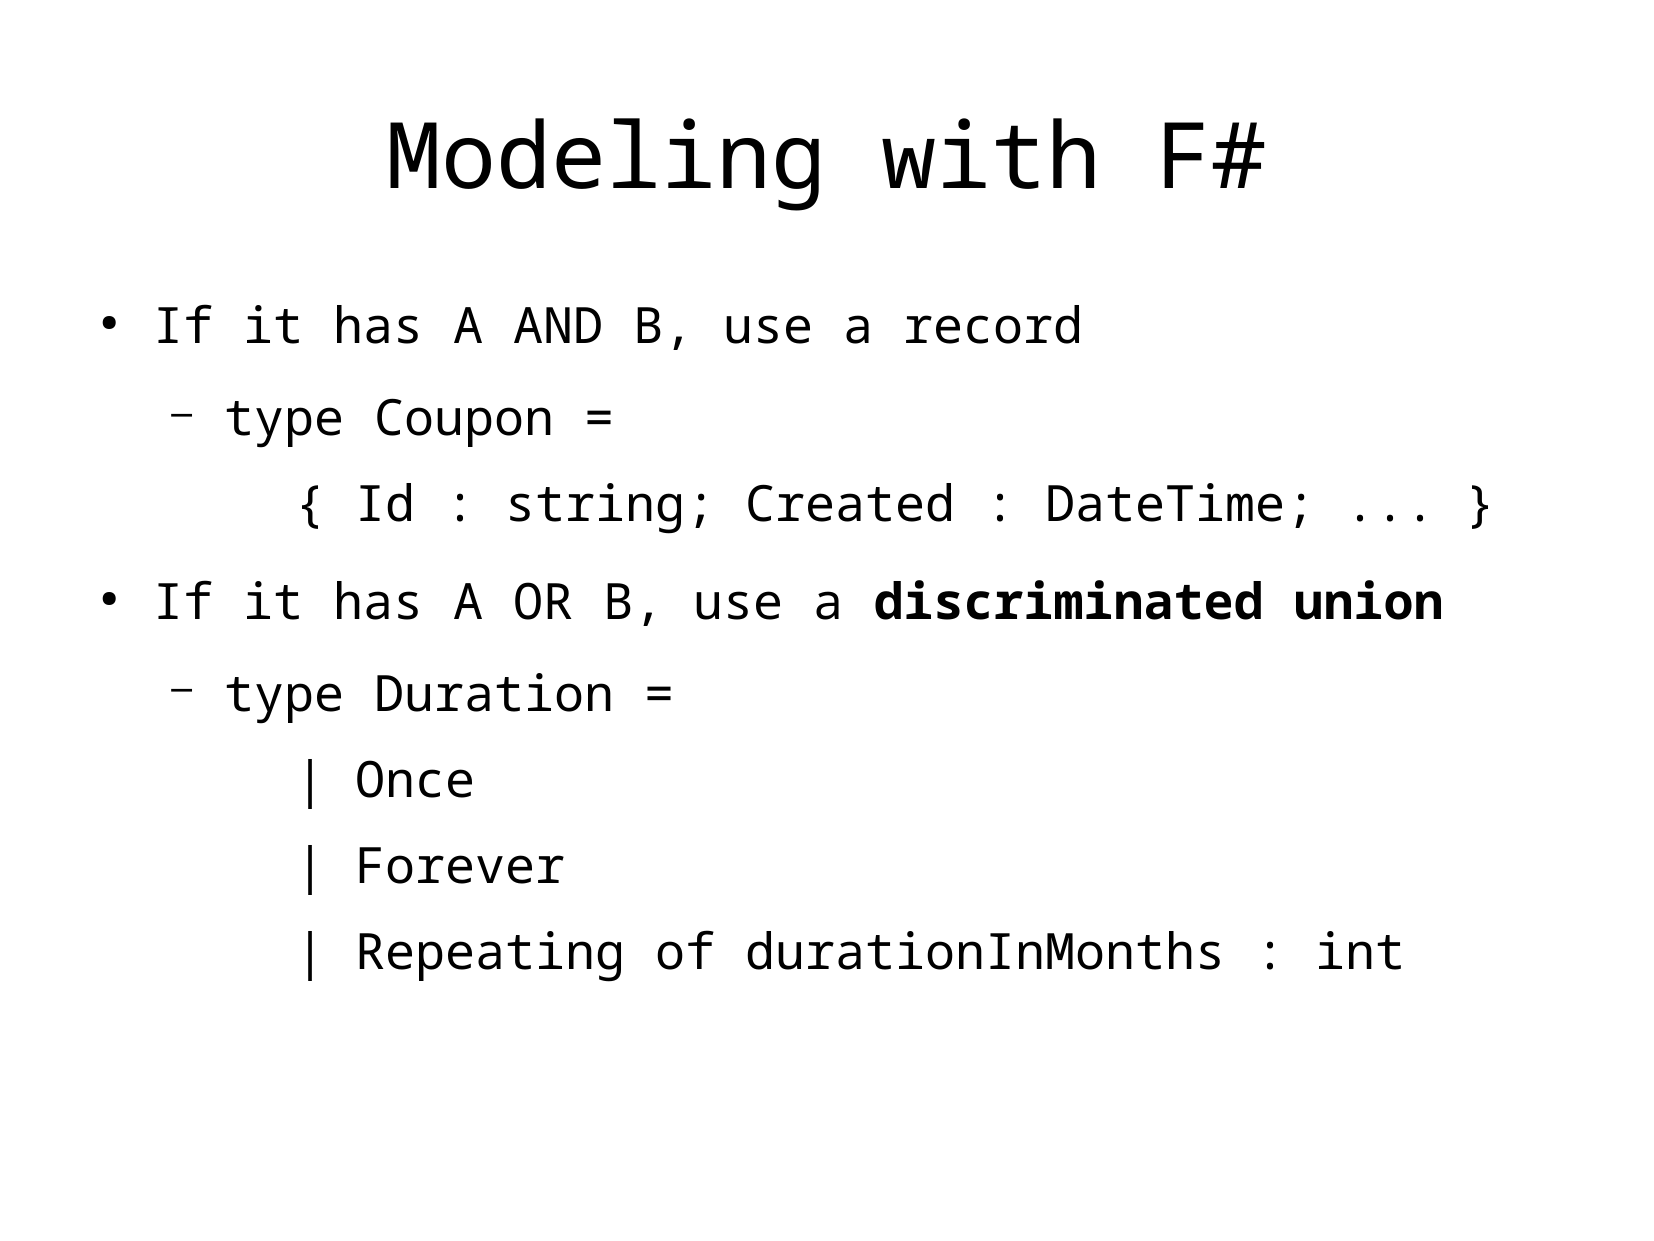

# Modeling with F#
If it has A AND B, use a record
type Coupon =
{ Id : string; Created : DateTime; ... }
If it has A OR B, use a discriminated union
type Duration =
| Once
| Forever
| Repeating of durationInMonths : int